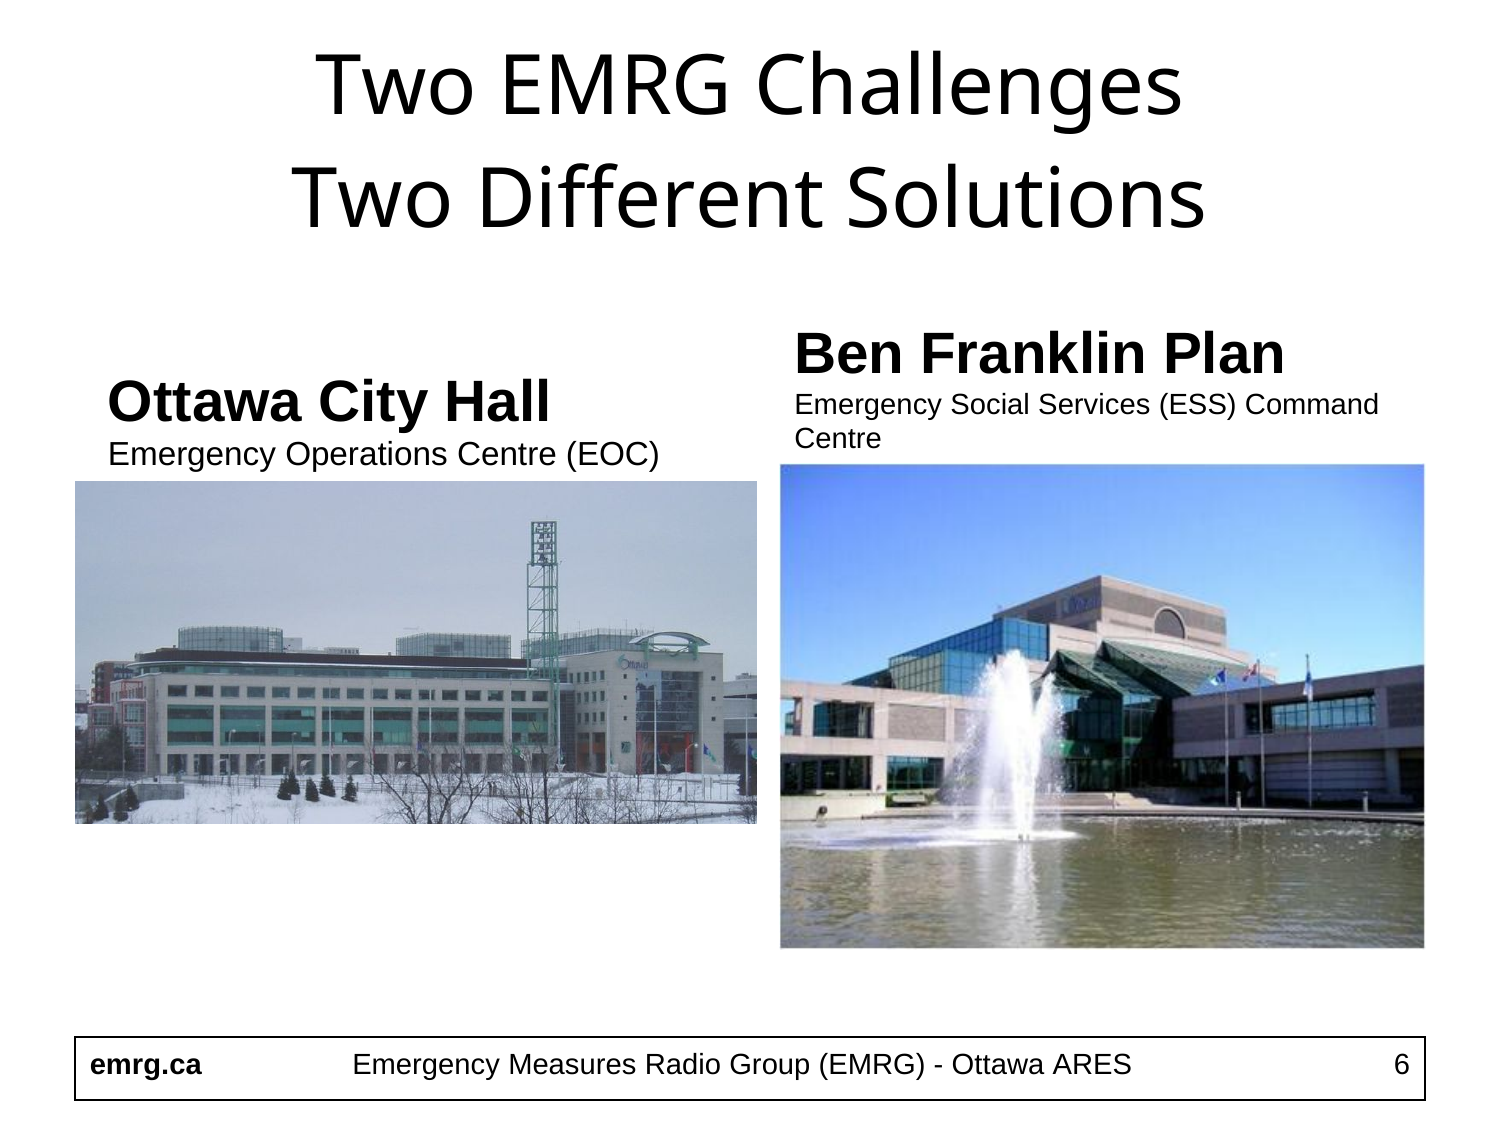

# Two EMRG Challenges Two Different Solutions
Ben Franklin Plan
Emergency Social Services (ESS) Command Centre
Ottawa City Hall
Emergency Operations Centre (EOC)
Emergency Measures Radio Group (EMRG) - Ottawa ARES